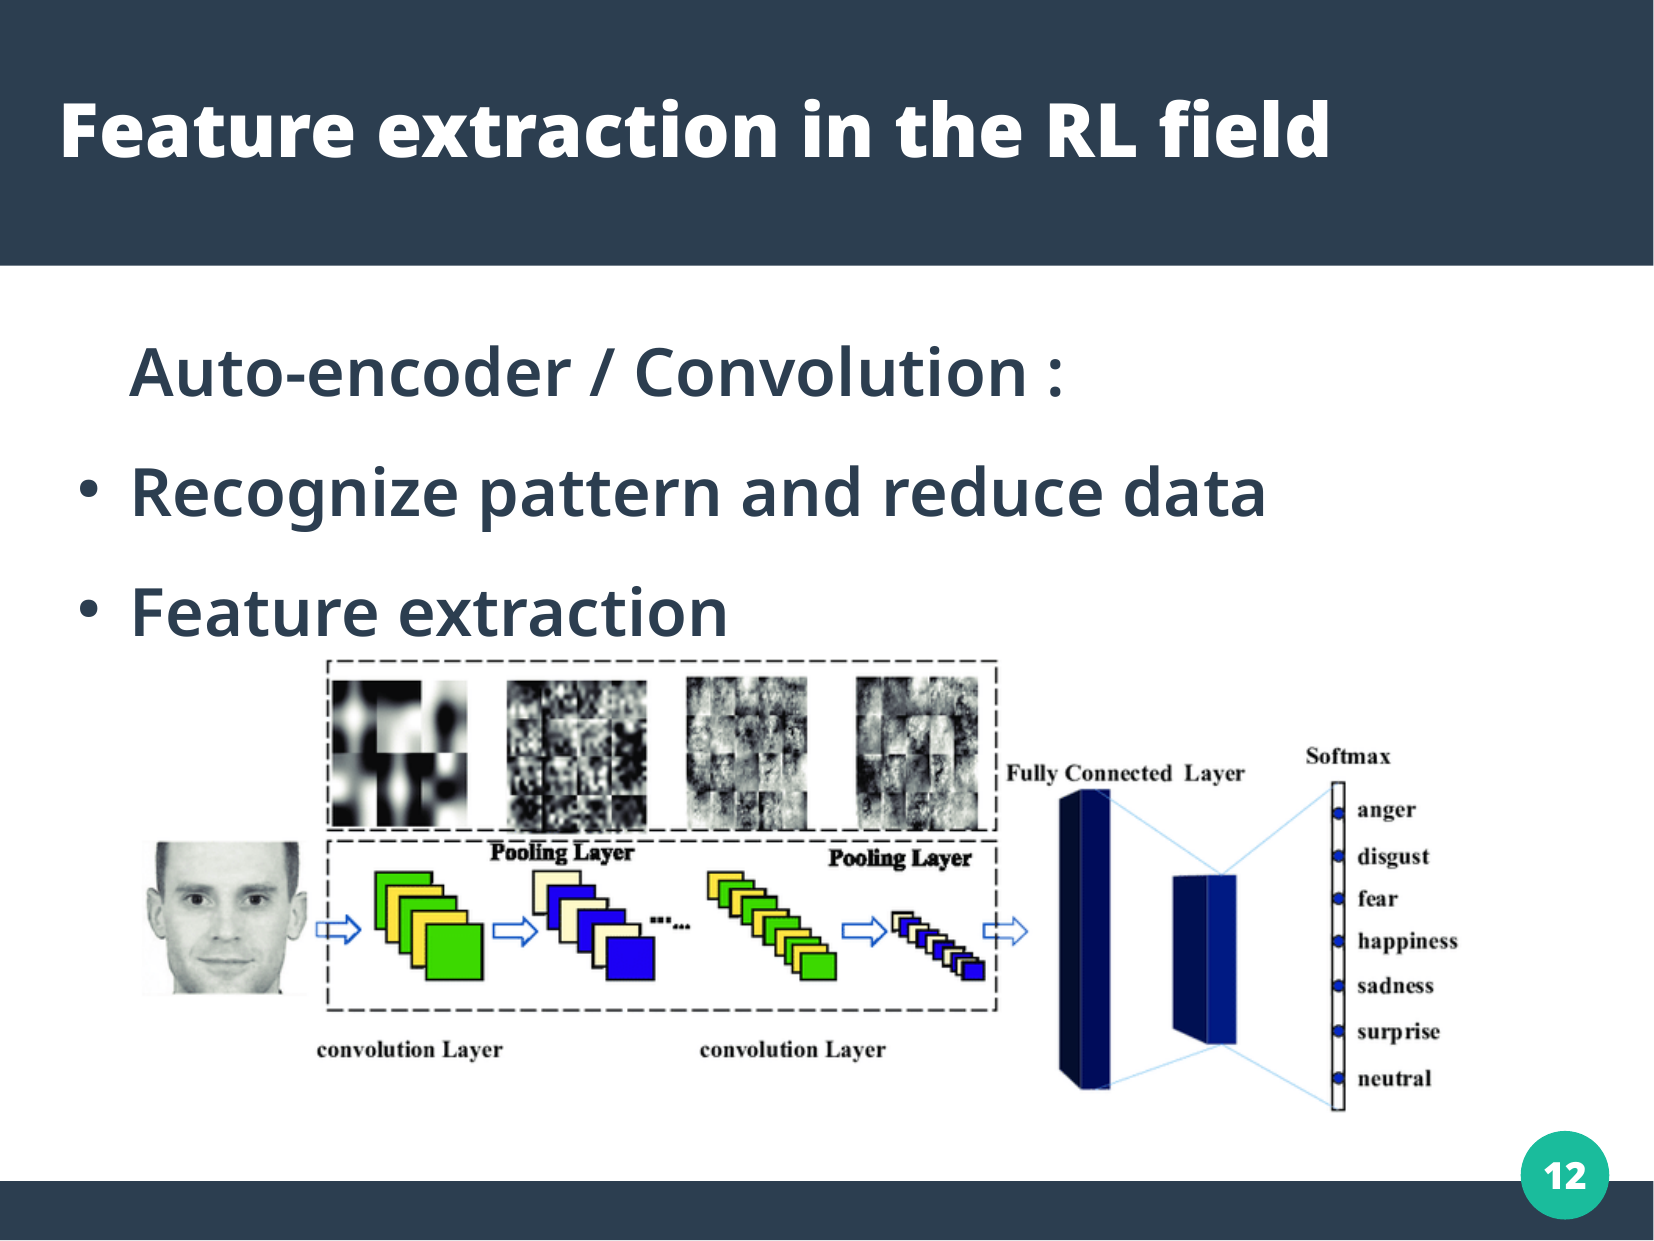

# Feature extraction in the RL field
Auto-encoder / Convolution :
Recognize pattern and reduce data
Feature extraction
12